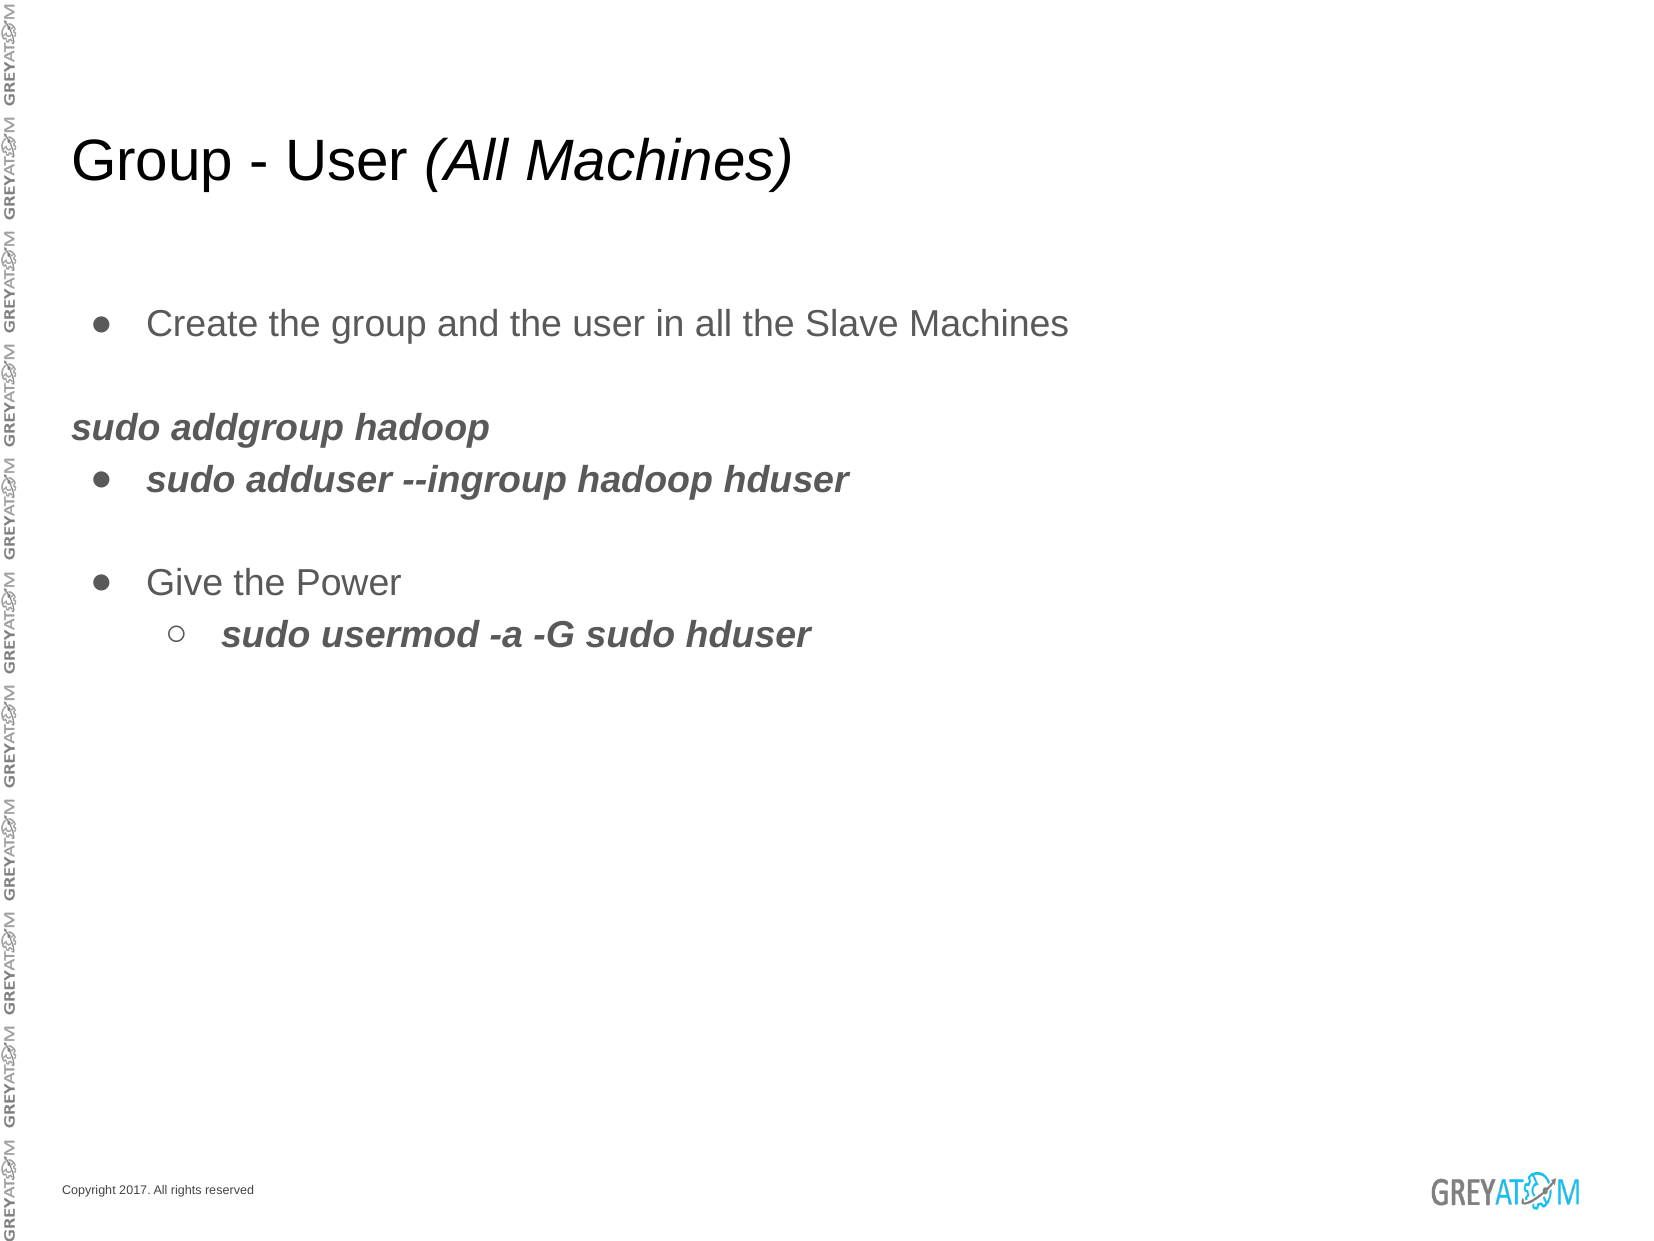

Group - User (All Machines)
Create the group and the user in all the Slave Machines
sudo addgroup hadoop
sudo adduser --ingroup hadoop hduser
Give the Power
sudo usermod -a -G sudo hduser